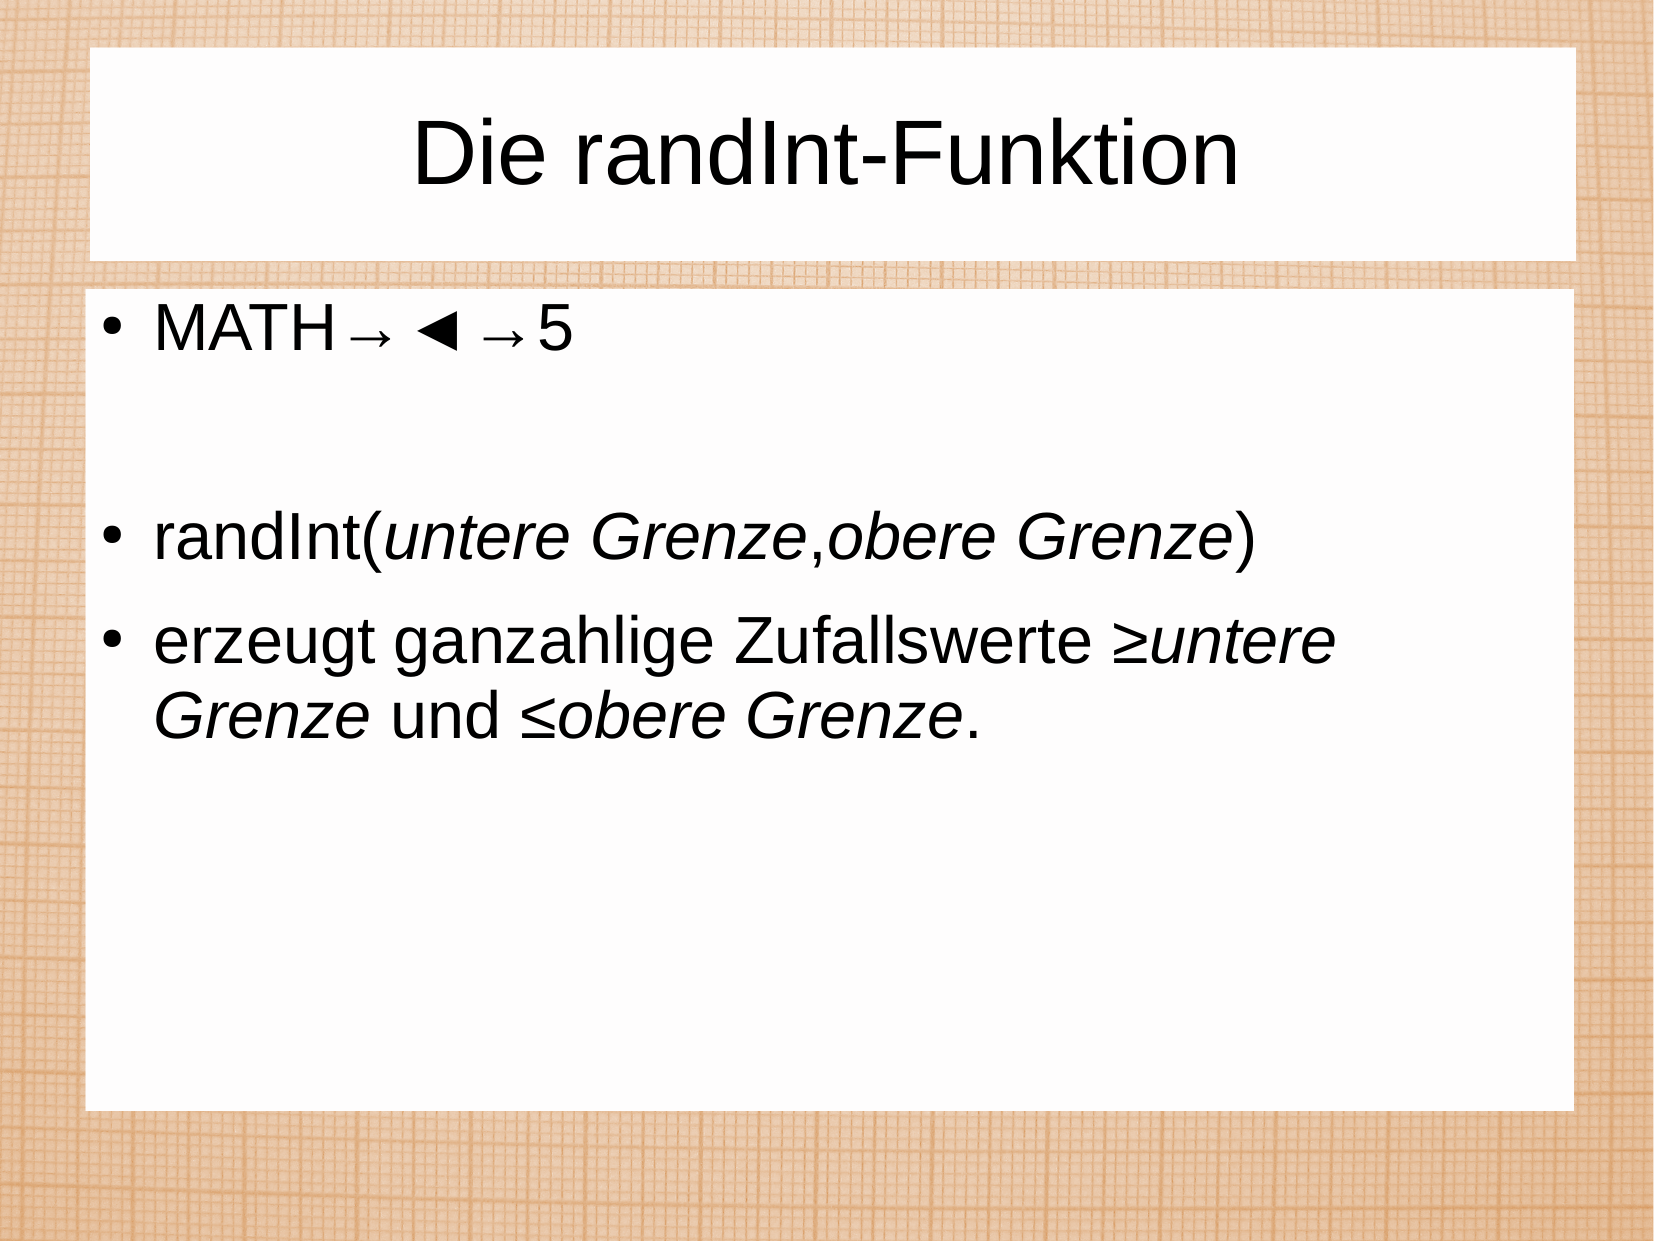

# Die randInt-Funktion
MATH→◄→5
randInt(untere Grenze,obere Grenze)
erzeugt ganzahlige Zufallswerte ≥untere Grenze und ≤obere Grenze.